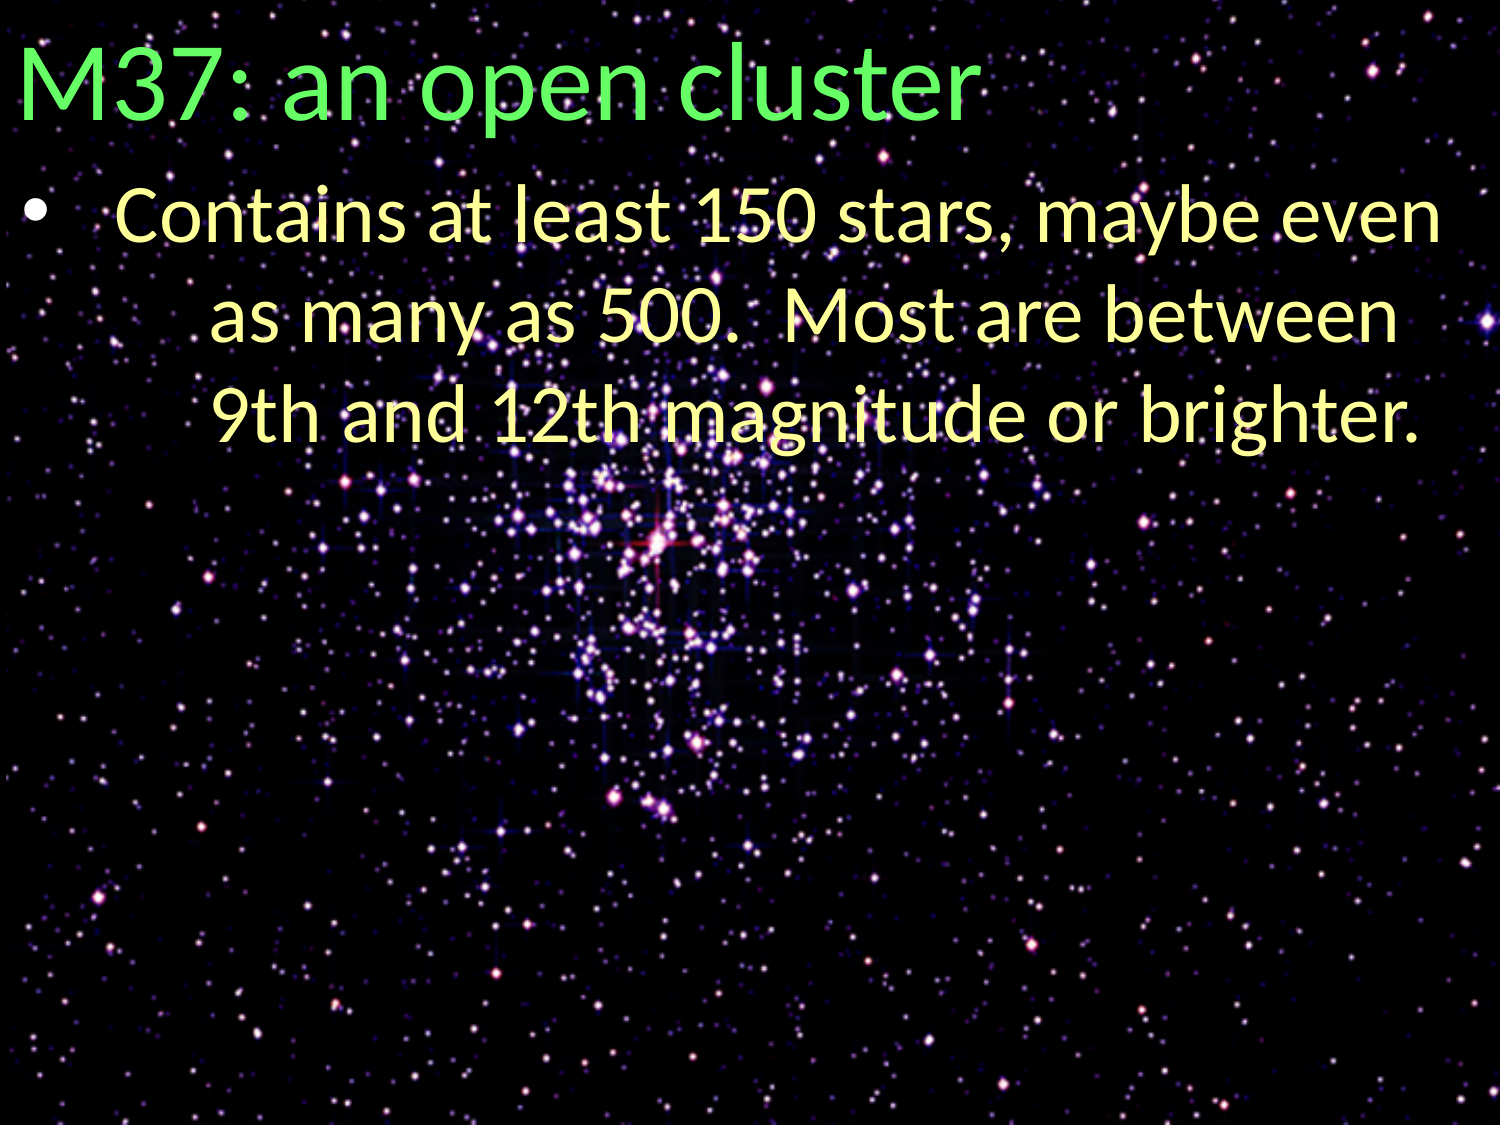

M37: an open cluster
Contains at least 150 stars, maybe even as many as 500. Most are between 9th and 12th magnitude or brighter.